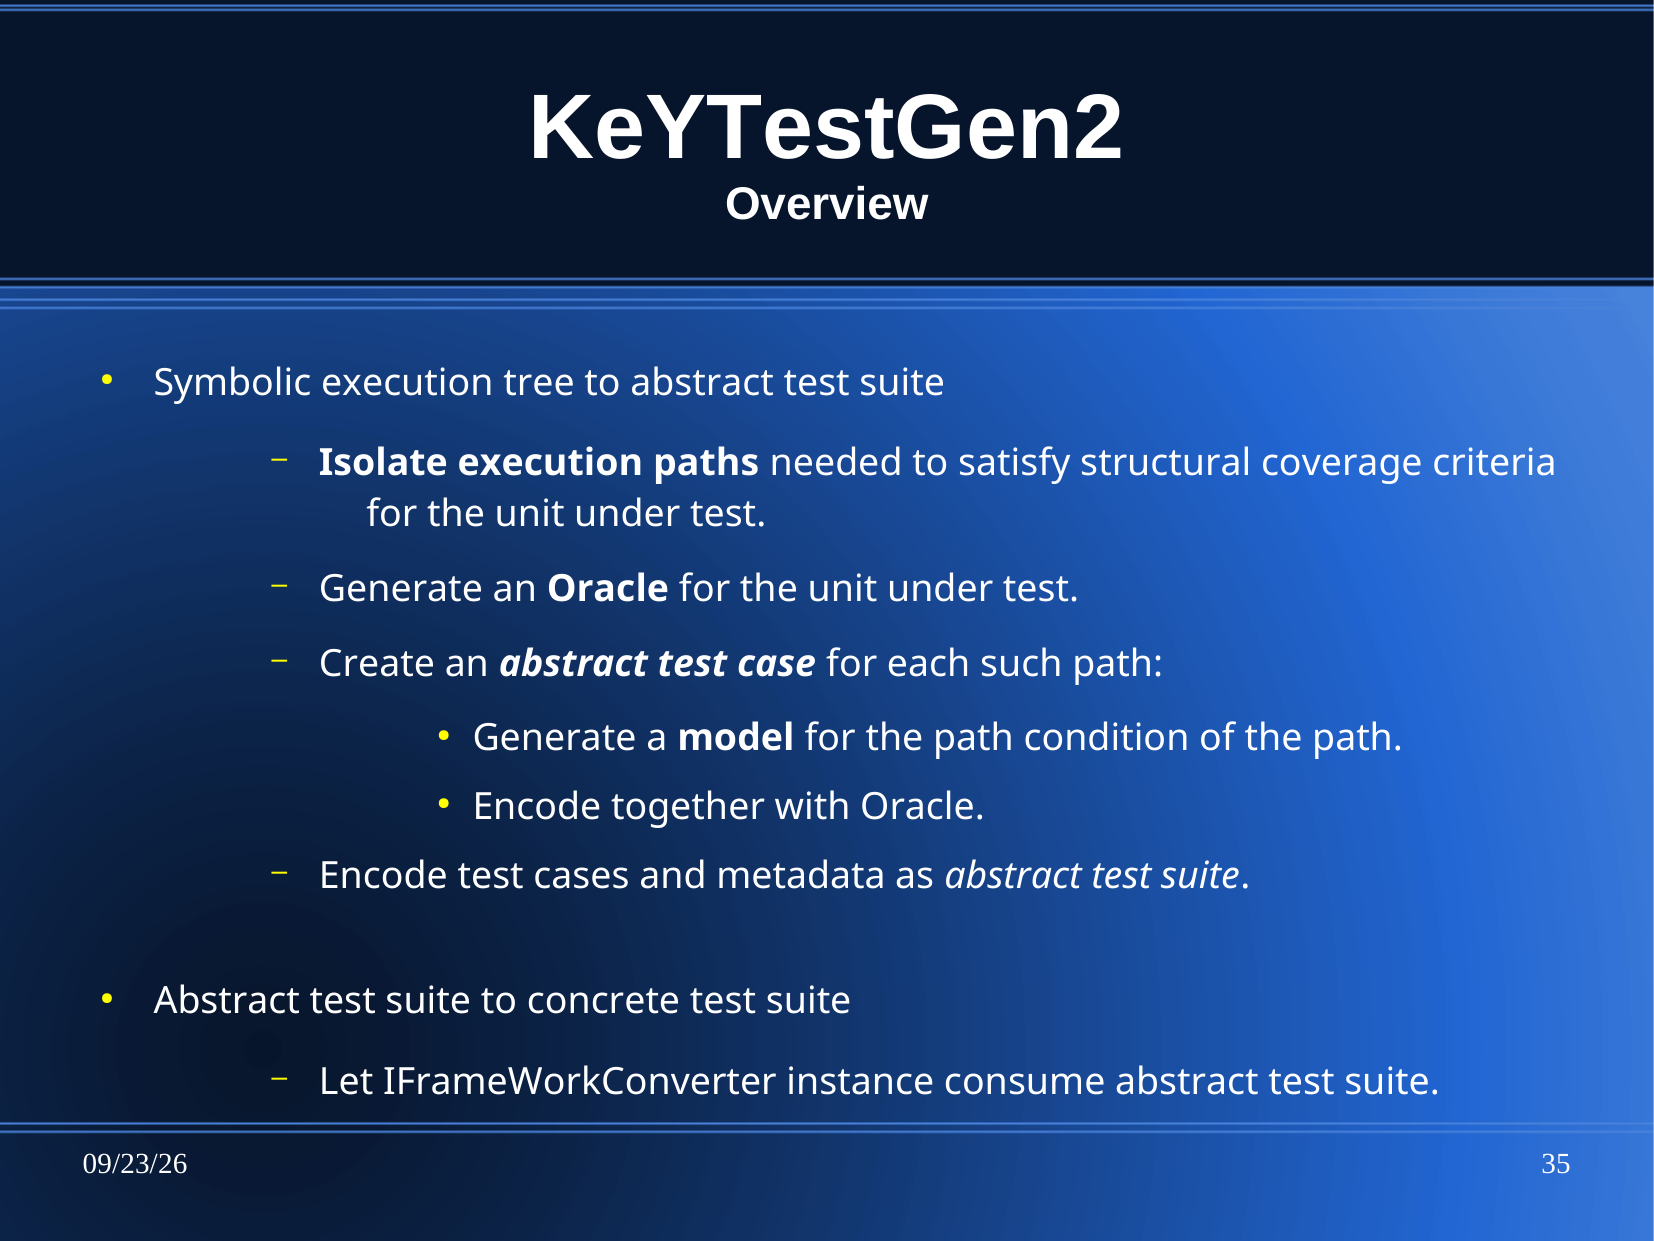

# KeYTestGen2 Overview
Symbolic execution tree to abstract test suite
Isolate execution paths needed to satisfy structural coverage criteria for the unit under test.
Generate an Oracle for the unit under test.
Create an abstract test case for each such path:
Generate a model for the path condition of the path.
Encode together with Oracle.
Encode test cases and metadata as abstract test suite.
Abstract test suite to concrete test suite
Let IFrameWorkConverter instance consume abstract test suite.
35